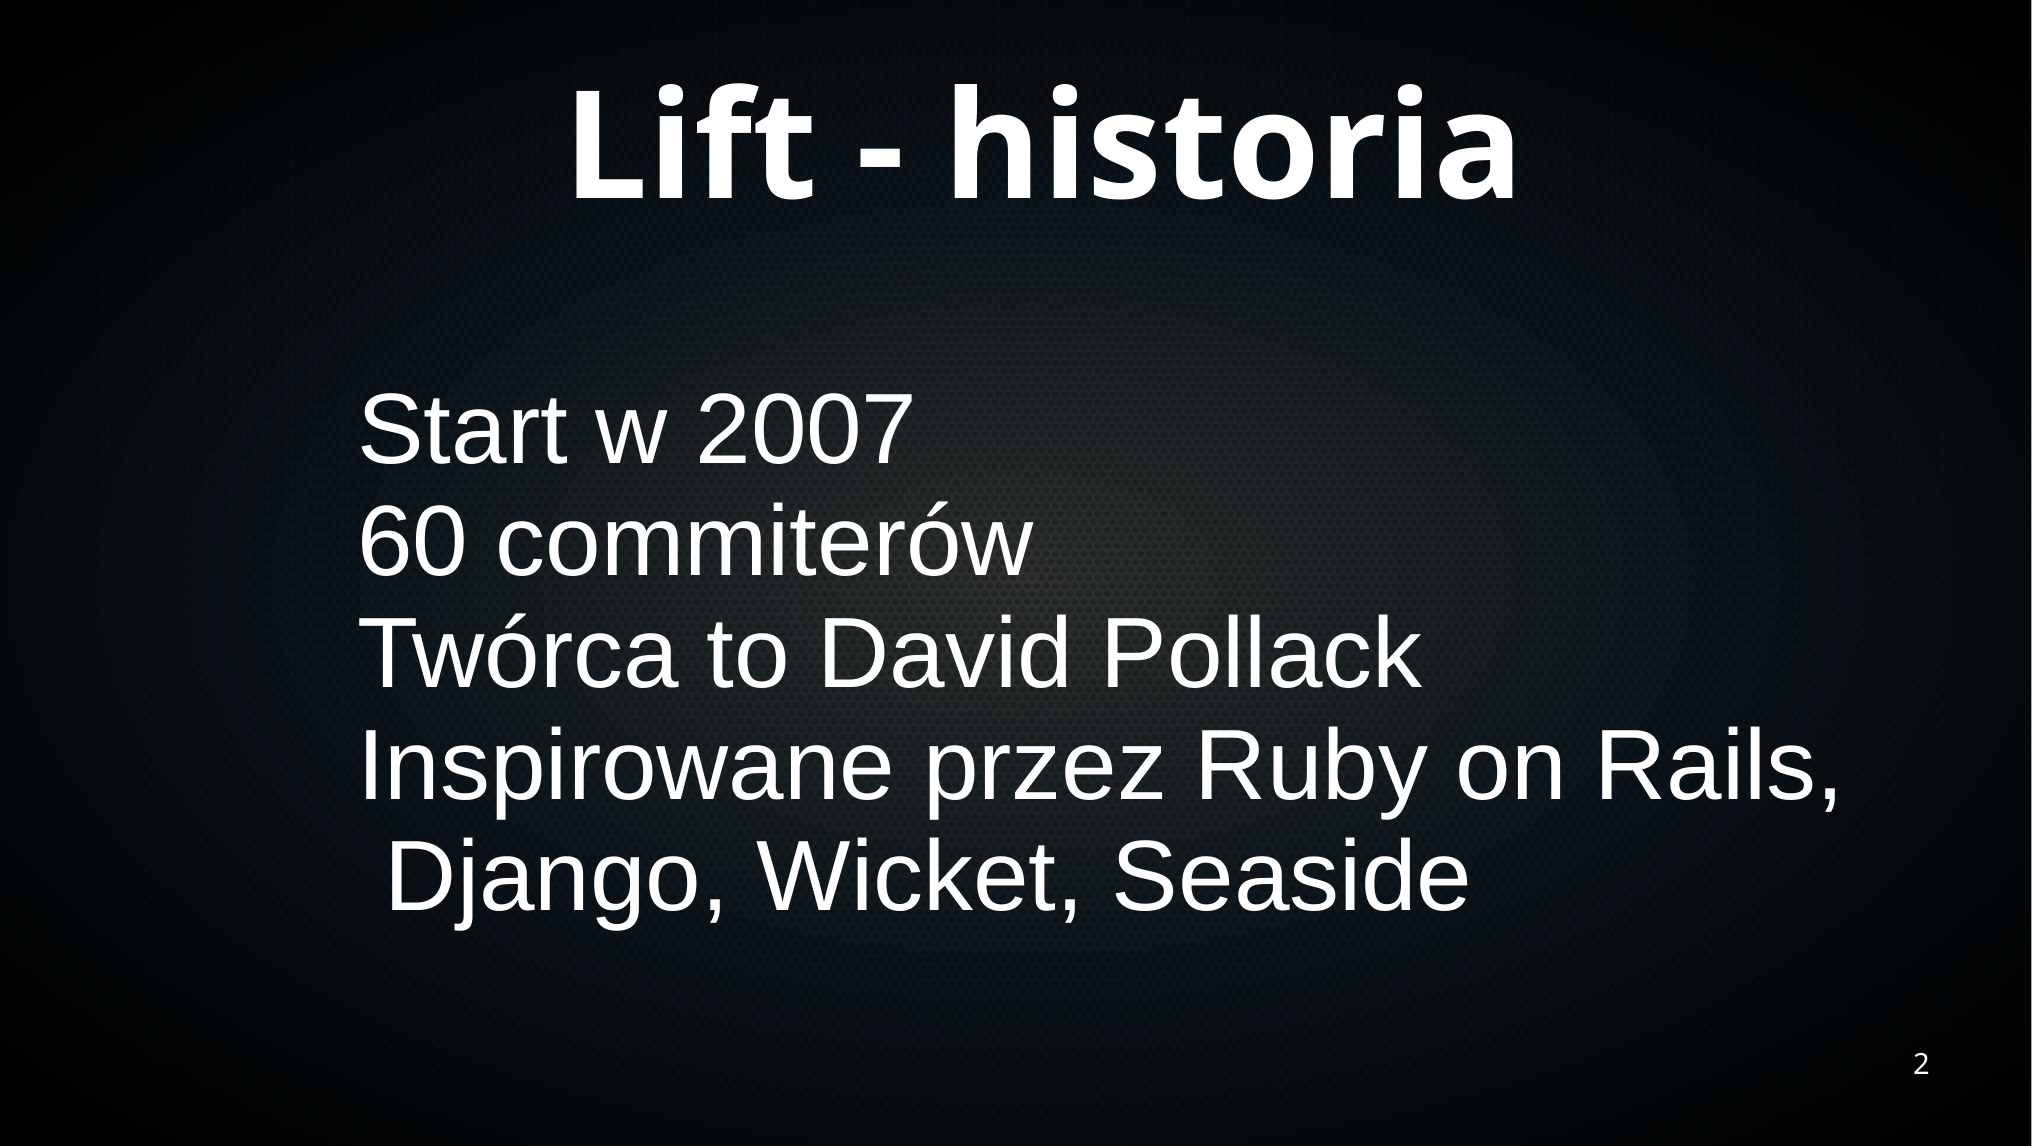

# Lift - historia
Start w 2007
60 commiterów
Twórca to David Pollack
Inspirowane przez Ruby on Rails,
 Django, Wicket, Seaside
2